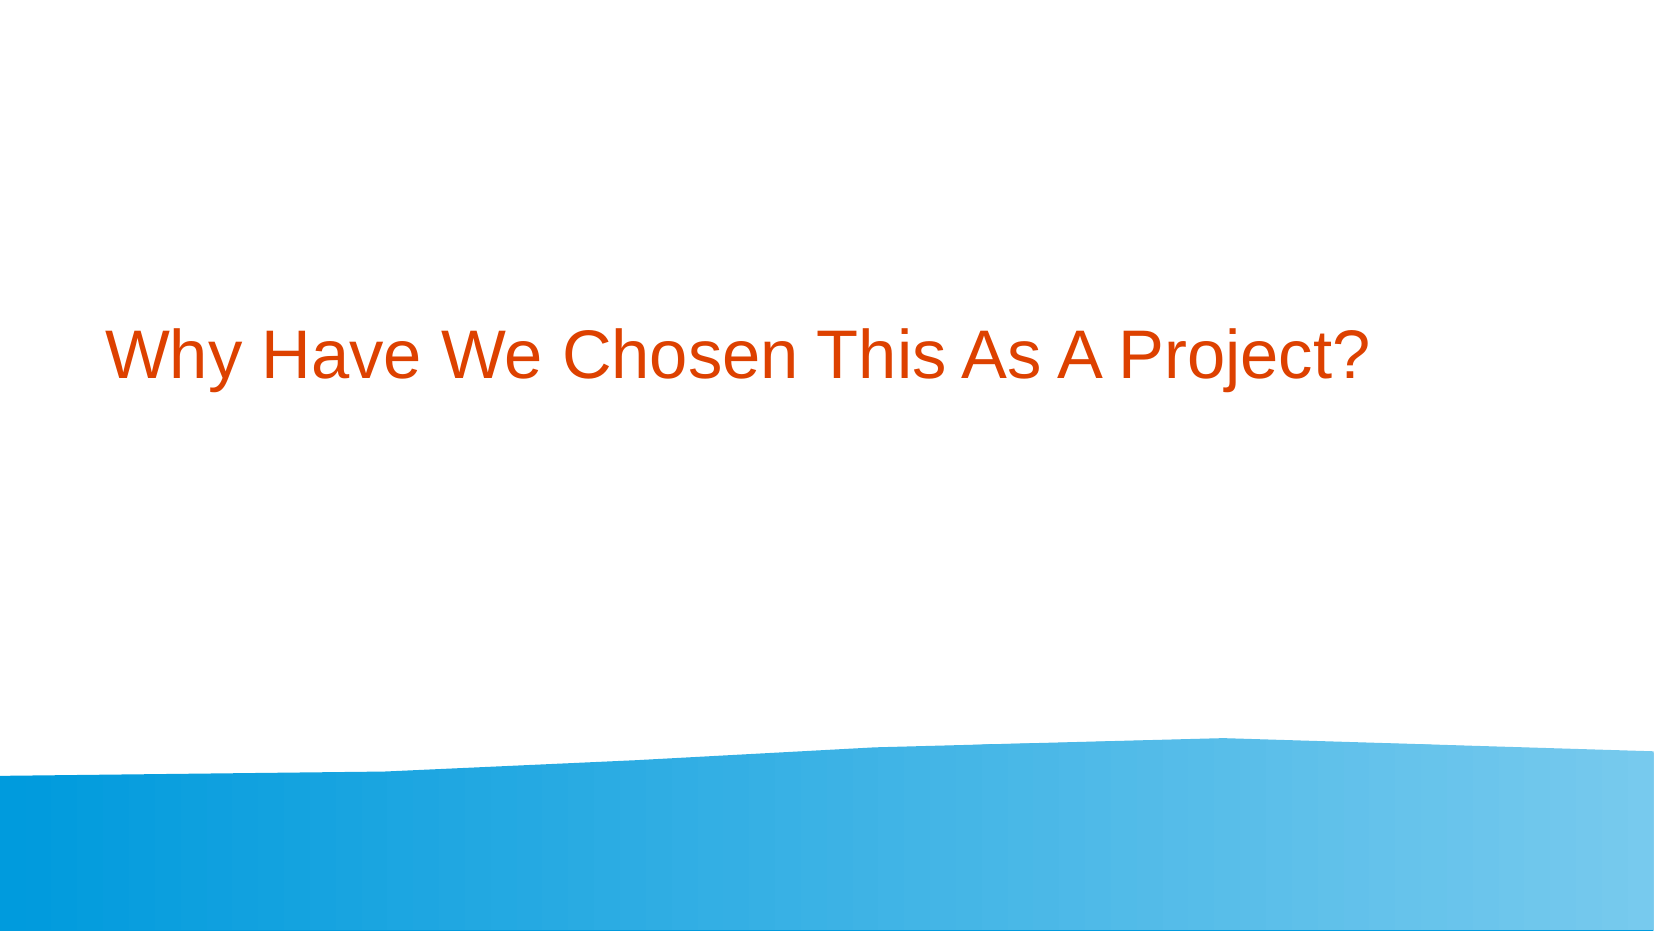

# Why Have We Chosen This As A Project?